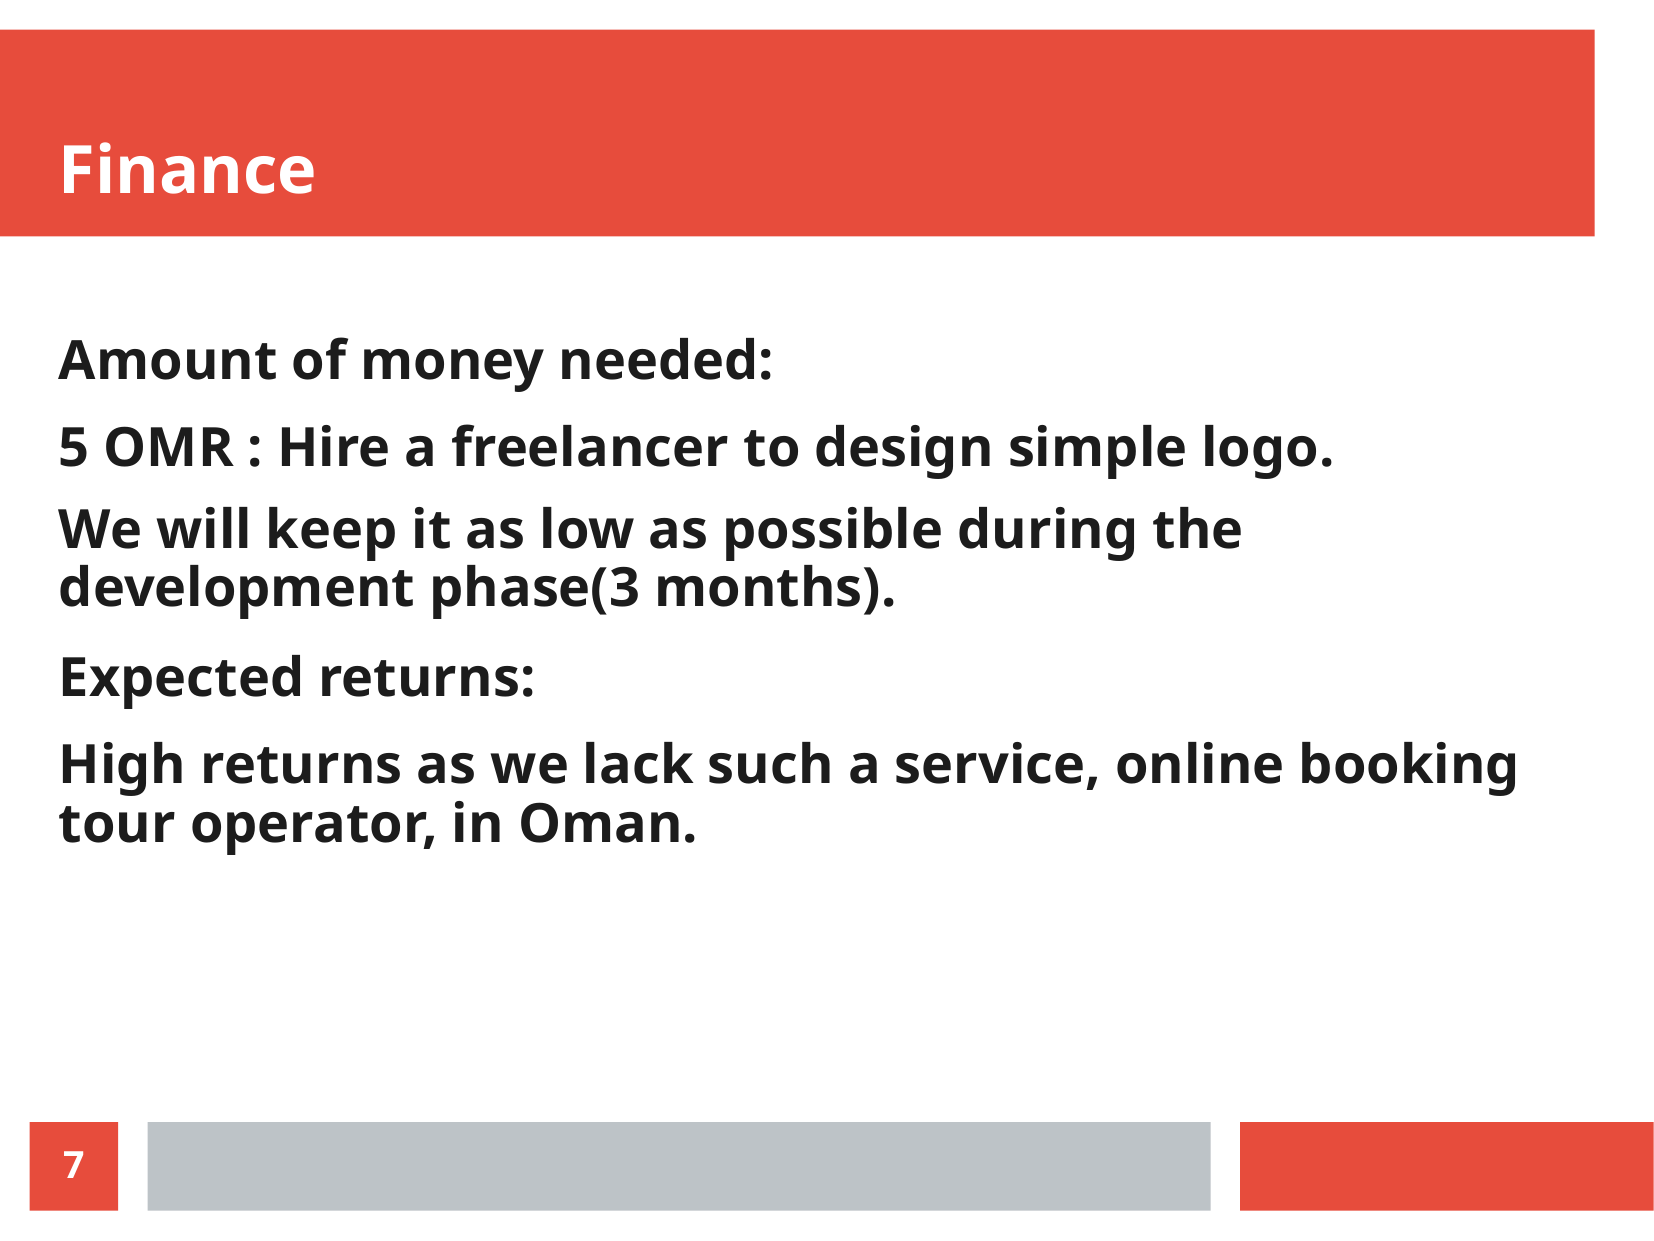

# Finance
Amount of money needed:
5 OMR : Hire a freelancer to design simple logo.
We will keep it as low as possible during the development phase(3 months).
Expected returns:
High returns as we lack such a service, online booking tour operator, in Oman.